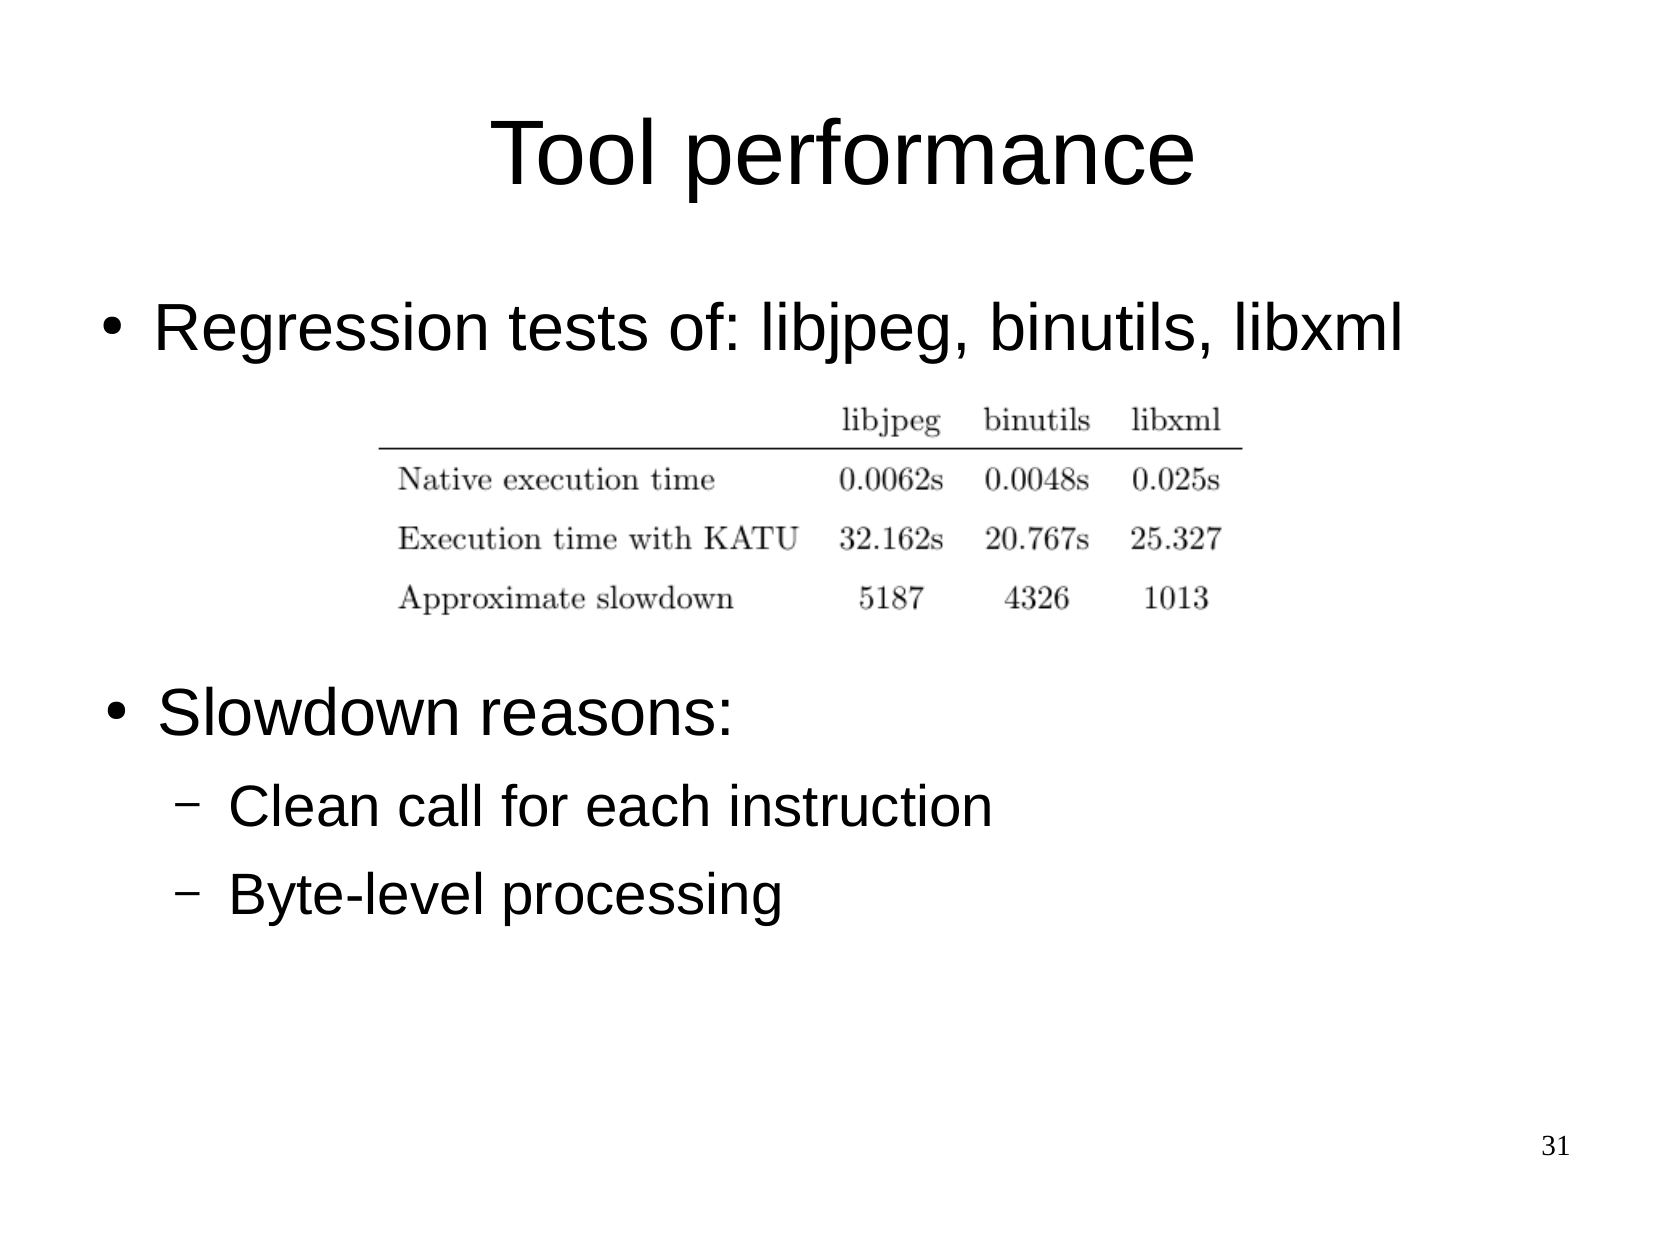

# Tool performance
Regression tests of: libjpeg, binutils, libxml
Slowdown reasons:
Clean call for each instruction
Byte-level processing
31